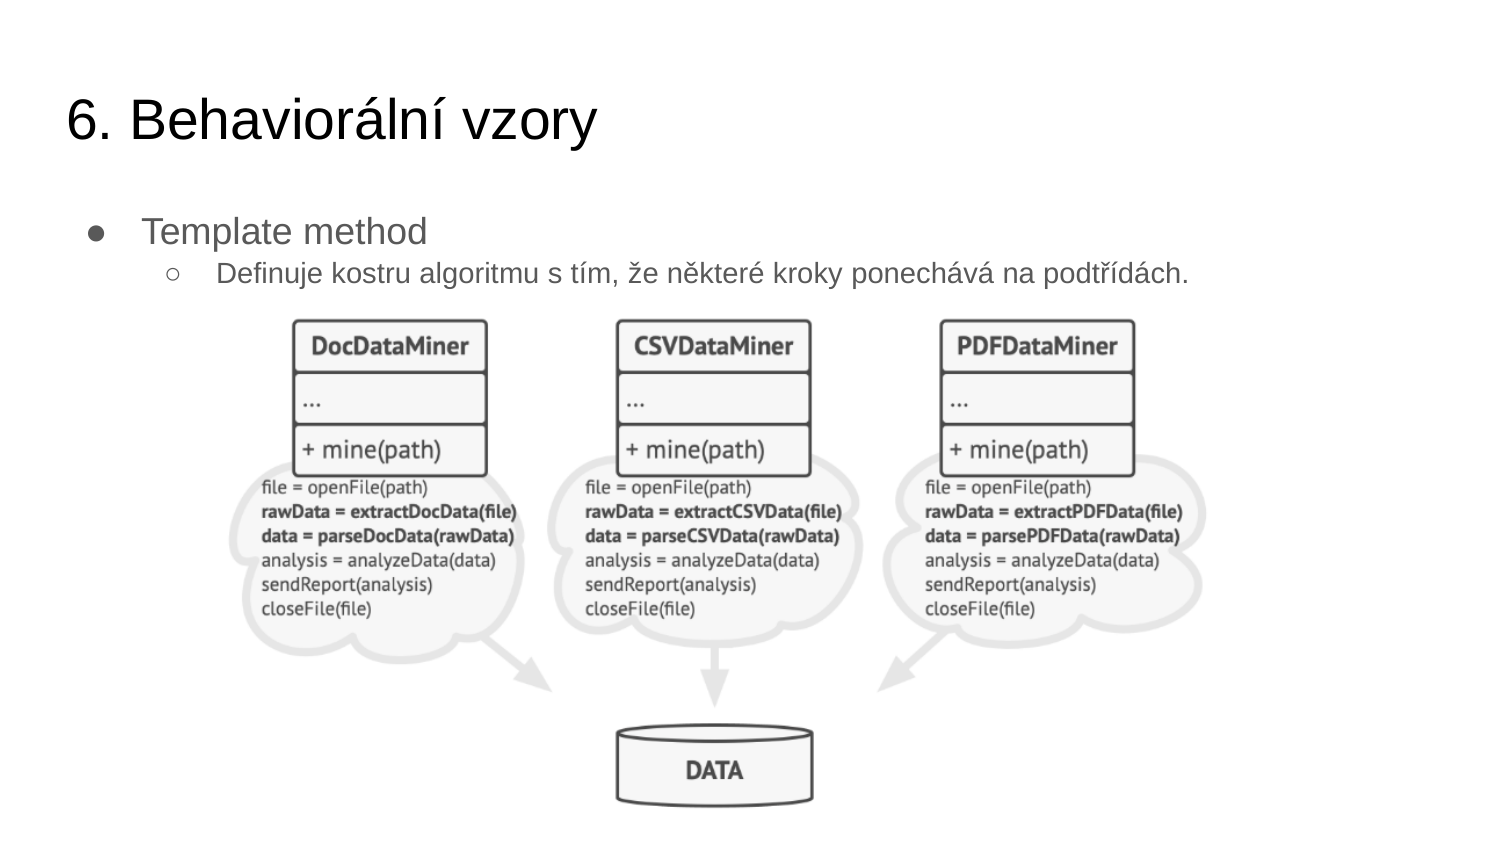

# 6. Behaviorální vzory
Template method
Definuje kostru algoritmu s tím, že některé kroky ponechává na podtřídách.